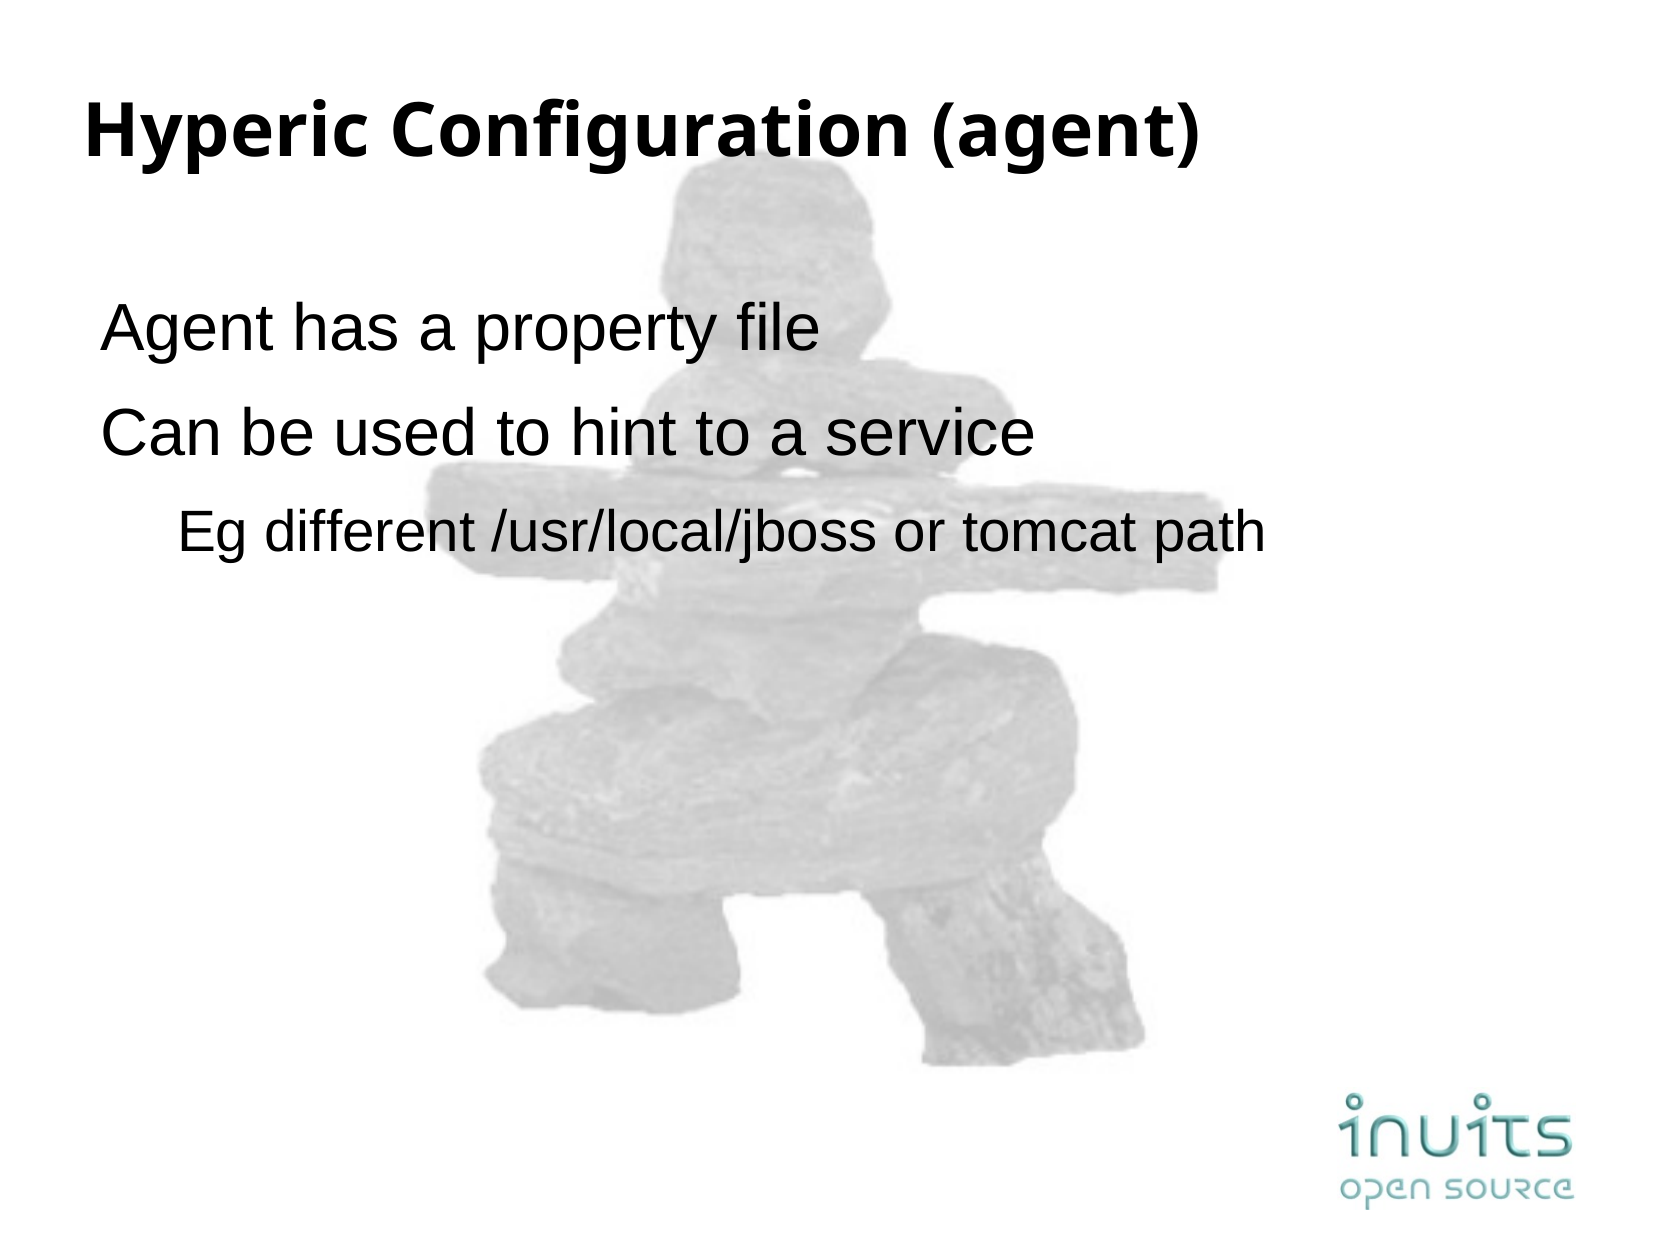

# Hyperic Configuration (agent)
Agent has a property file
Can be used to hint to a service
Eg different /usr/local/jboss or tomcat path
58